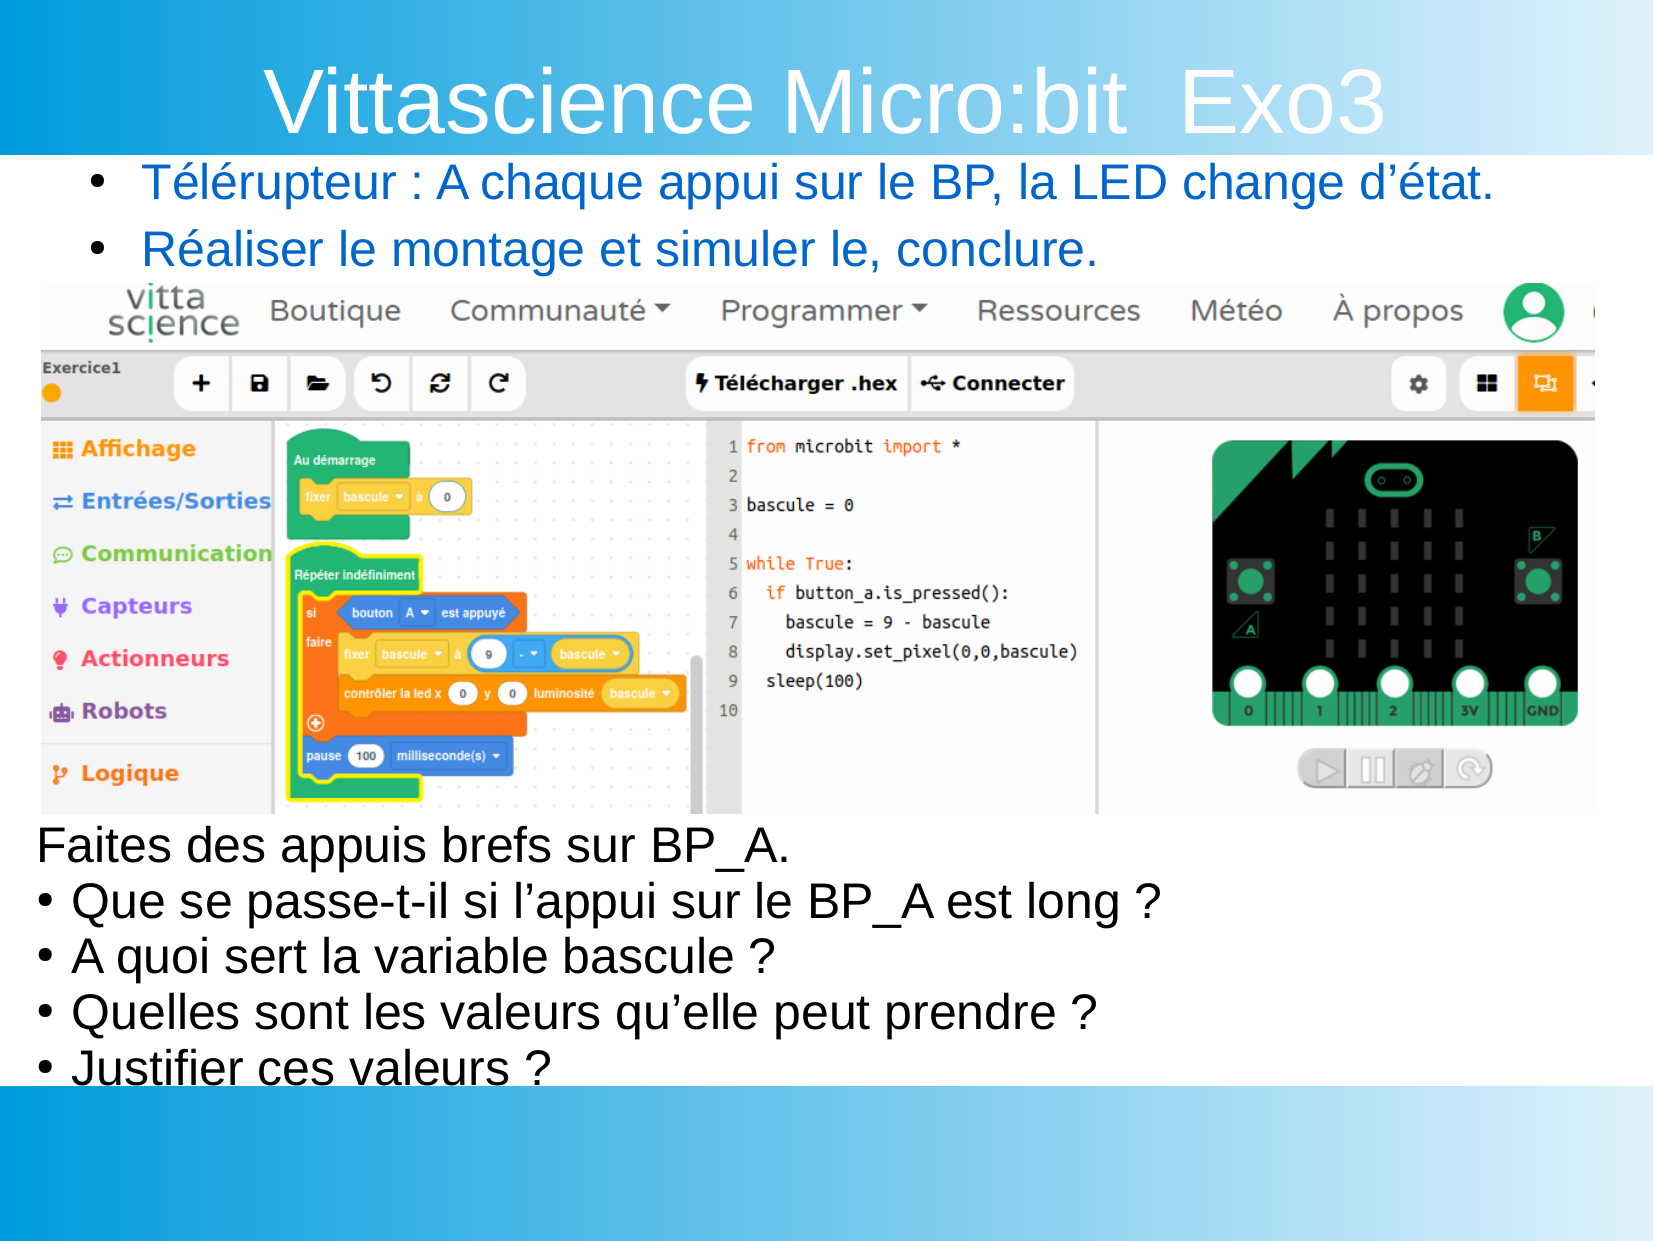

# Vittascience Micro:bit Exo3
Télérupteur : A chaque appui sur le BP, la LED change d’état.
Réaliser le montage et simuler le, conclure.
Faites des appuis brefs sur BP_A.
Que se passe-t-il si l’appui sur le BP_A est long ?
A quoi sert la variable bascule ?
Quelles sont les valeurs qu’elle peut prendre ?
Justifier ces valeurs ?